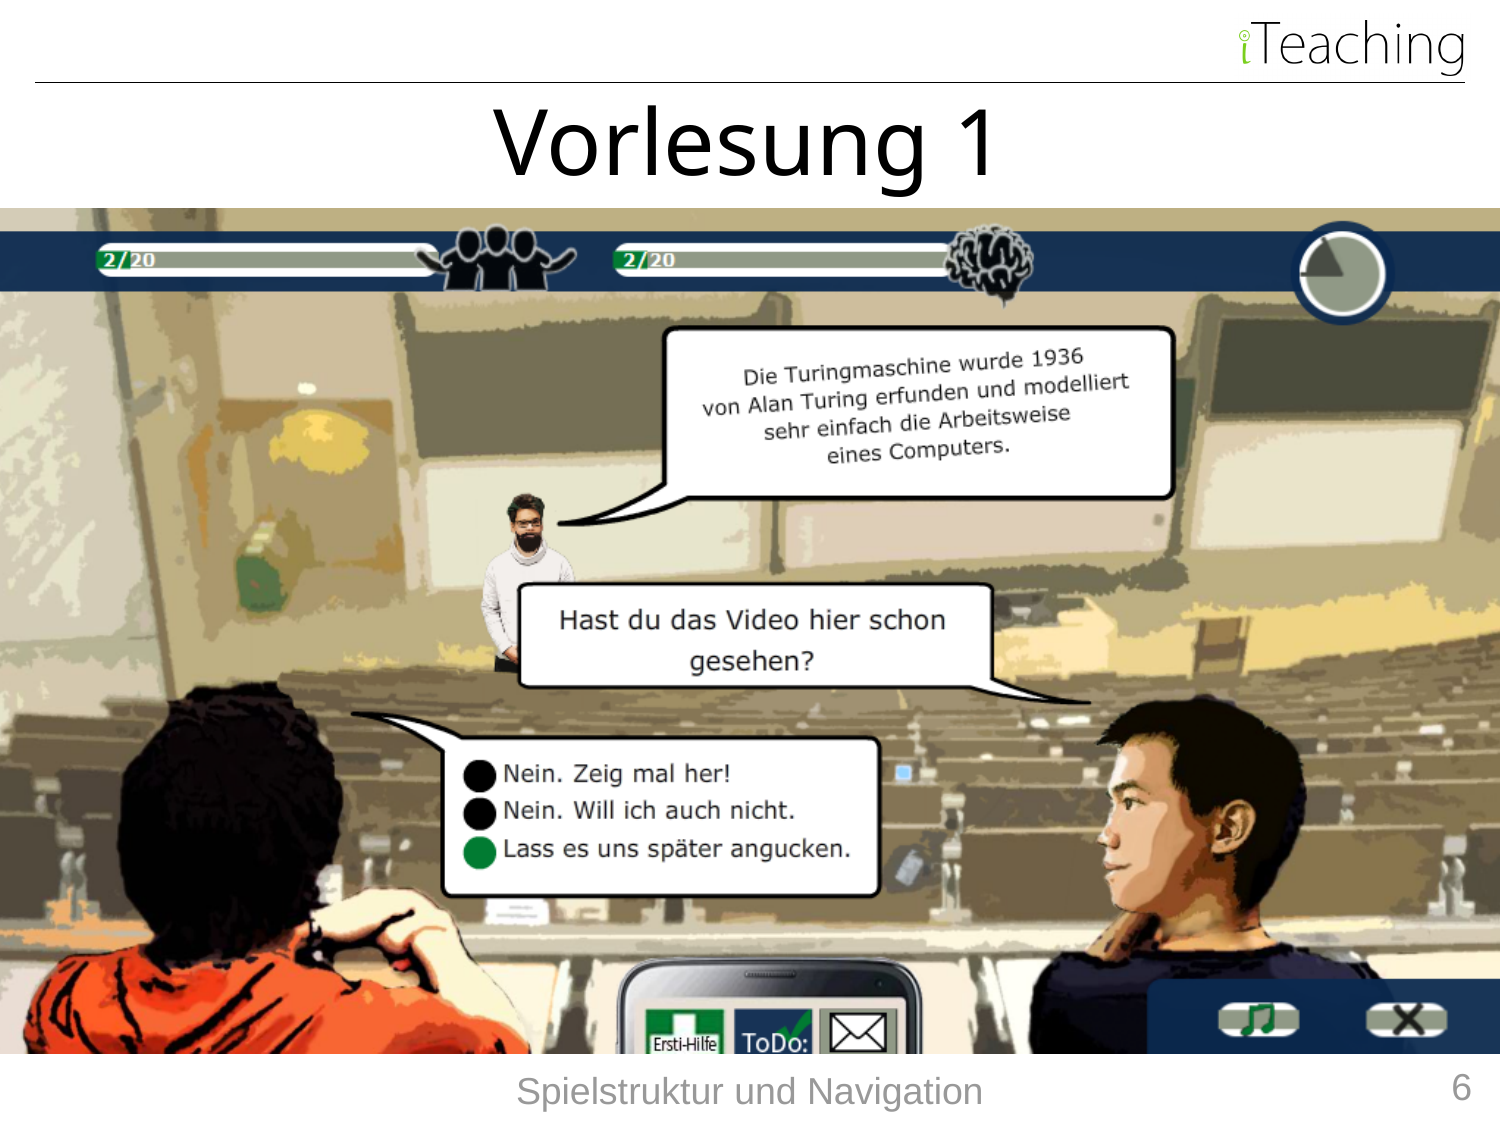

# Vorlesung 1
6
Spielstruktur und Navigation